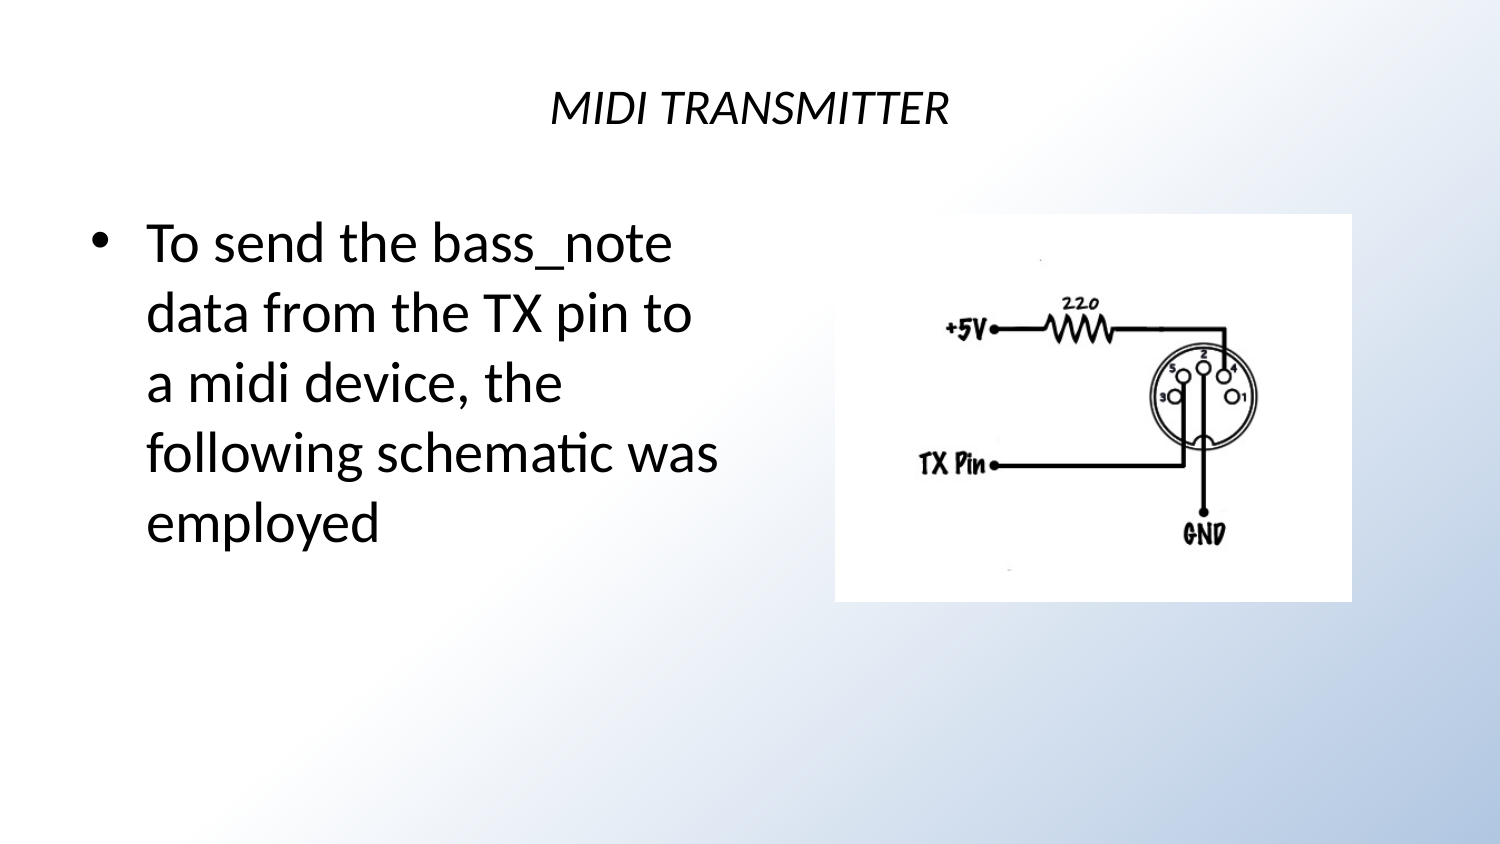

# MIDI TRANSMITTER
To send the bass_note data from the TX pin to a midi device, the following schematic was employed